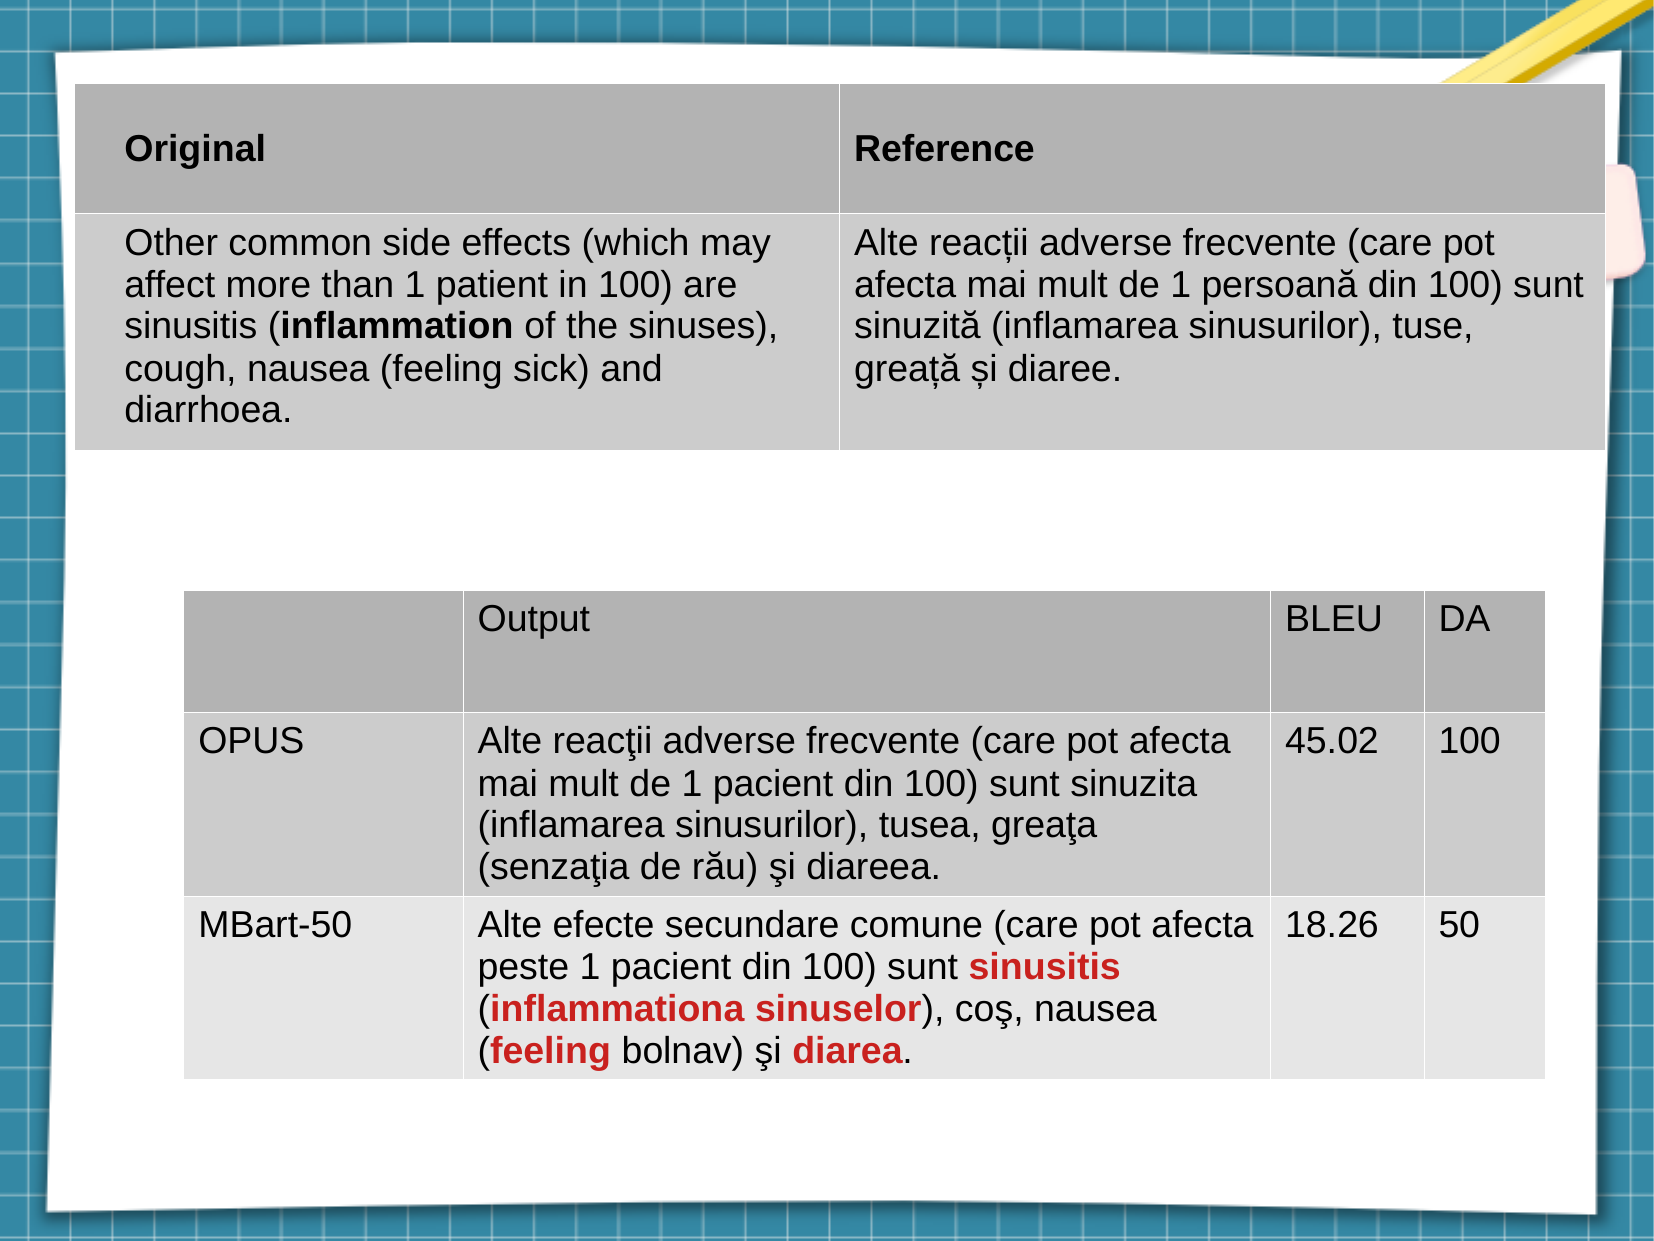

| Original | Reference |
| --- | --- |
| Other common side effects (which may affect more than 1 patient in 100) are sinusitis (inflammation of the sinuses), cough, nausea (feeling sick) and diarrhoea. | Alte reacții adverse frecvente (care pot afecta mai mult de 1 persoană din 100) sunt sinuzită (inflamarea sinusurilor), tuse, greață și diaree. |
| | Output | BLEU | DA |
| --- | --- | --- | --- |
| OPUS | Alte reacţii adverse frecvente (care pot afecta mai mult de 1 pacient din 100) sunt sinuzita (inflamarea sinusurilor), tusea, greaţa (senzaţia de rău) şi diareea. | 45.02 | 100 |
| MBart-50 | Alte efecte secundare comune (care pot afecta peste 1 pacient din 100) sunt sinusitis (inflammationa sinuselor), coş, nausea (feeling bolnav) şi diarea. | 18.26 | 50 |